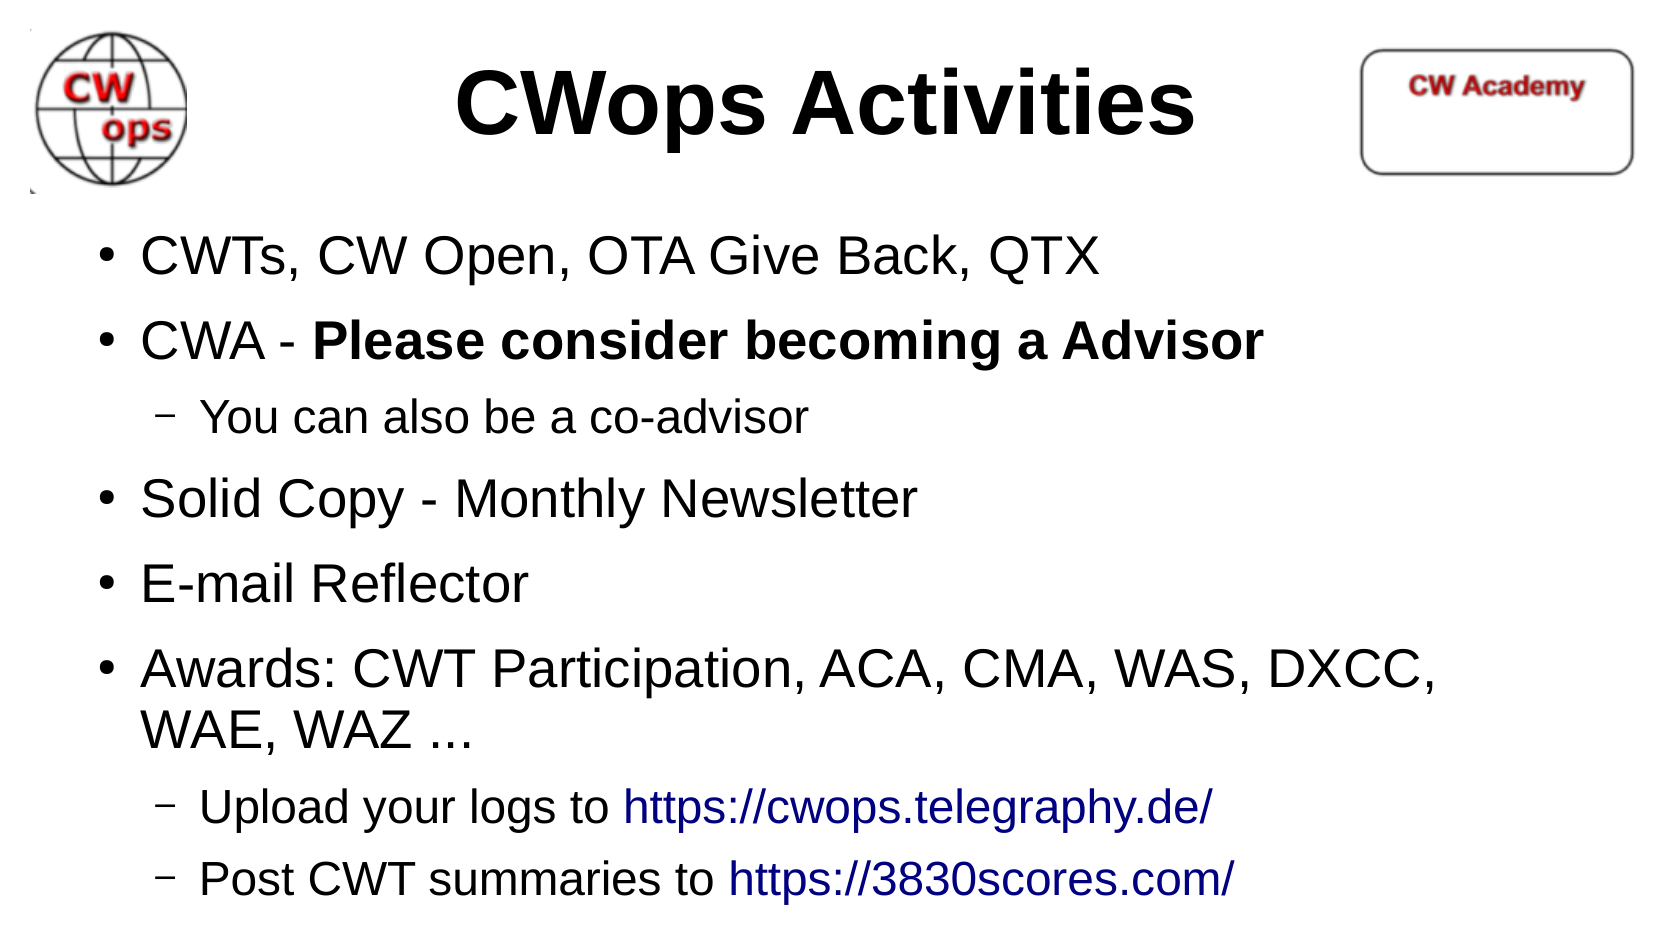

CWops Activities
# CWTs, CW Open, OTA Give Back, QTX
CWA - Please consider becoming a Advisor
You can also be a co-advisor
Solid Copy - Monthly Newsletter
E-mail Reflector
Awards: CWT Participation, ACA, CMA, WAS, DXCC, WAE, WAZ ...
Upload your logs to https://cwops.telegraphy.de/
Post CWT summaries to https://3830scores.com/